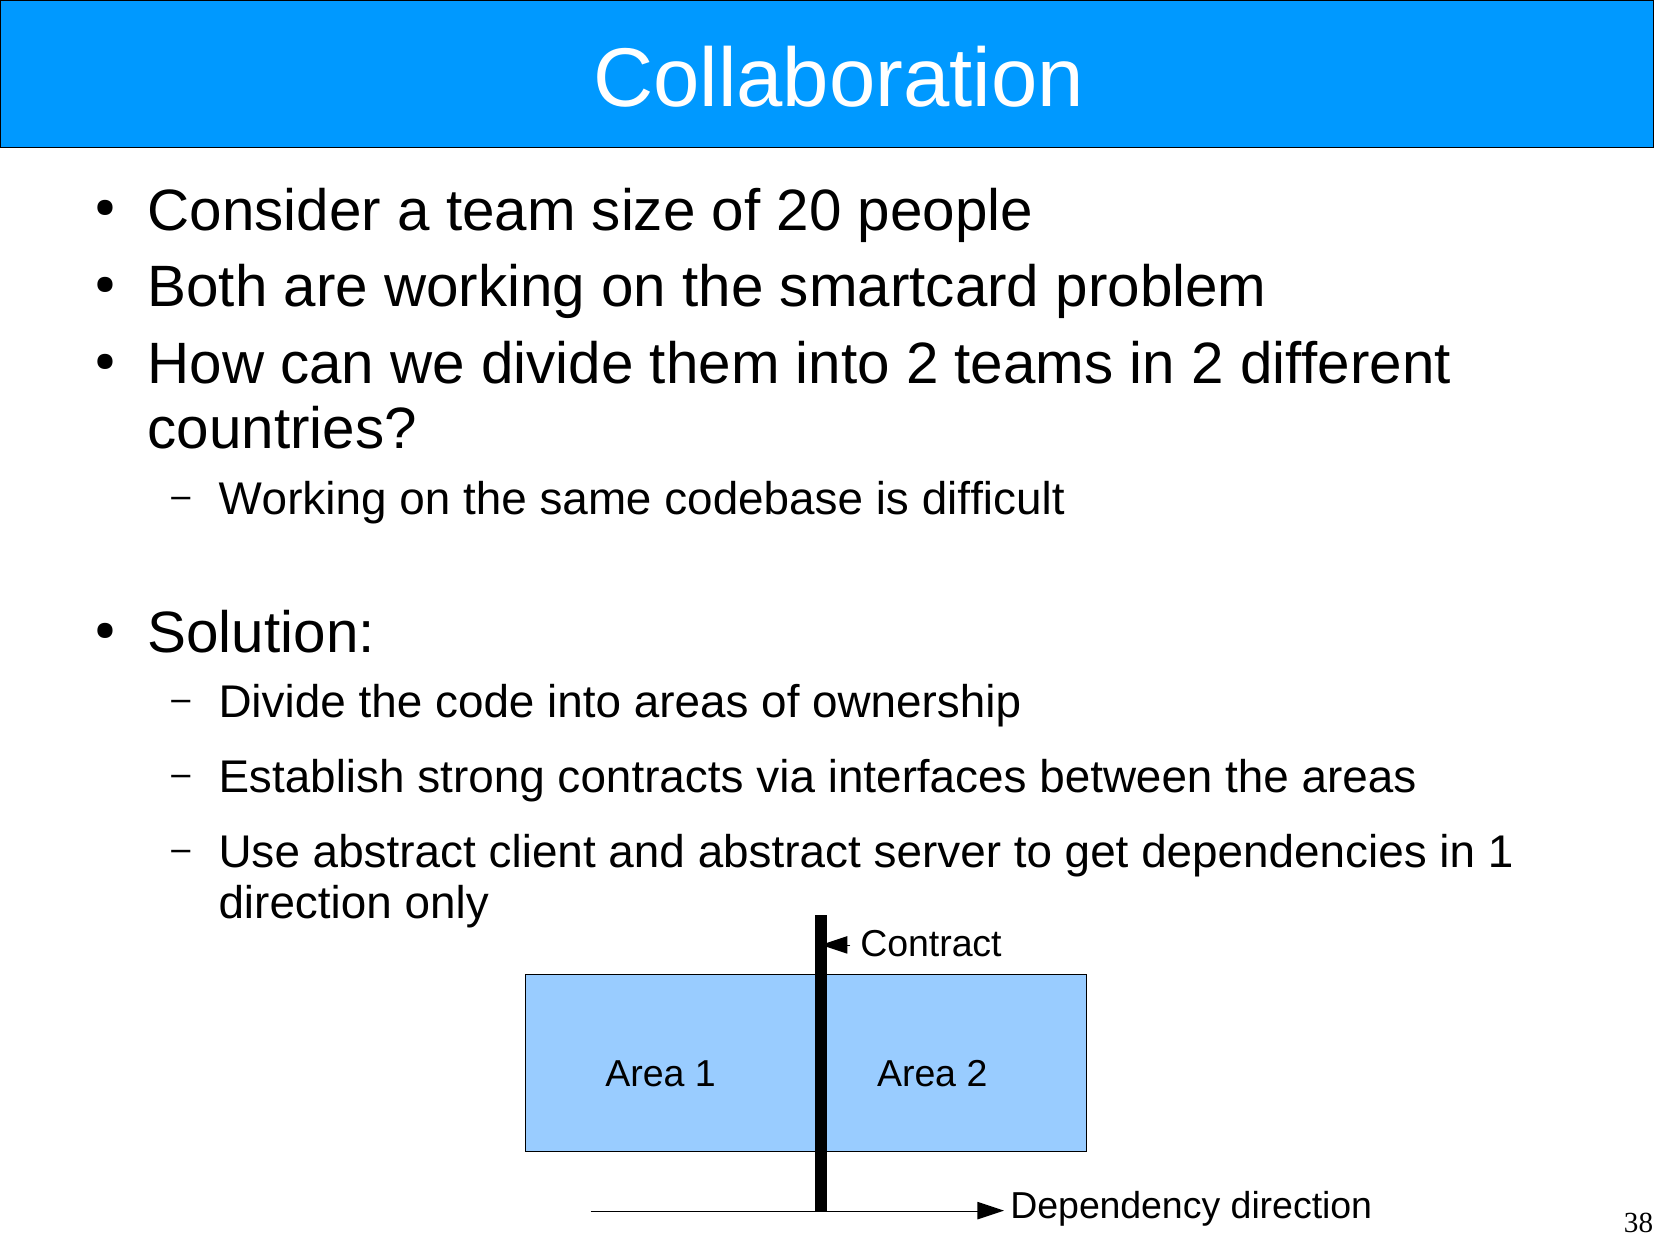

# Collaboration
Consider a team size of 20 people
Both are working on the smartcard problem
How can we divide them into 2 teams in 2 different countries?
Working on the same codebase is difficult
Solution:
Divide the code into areas of ownership
Establish strong contracts via interfaces between the areas
Use abstract client and abstract server to get dependencies in 1 direction only
Contract
Area 1
Area 2
Dependency direction
38